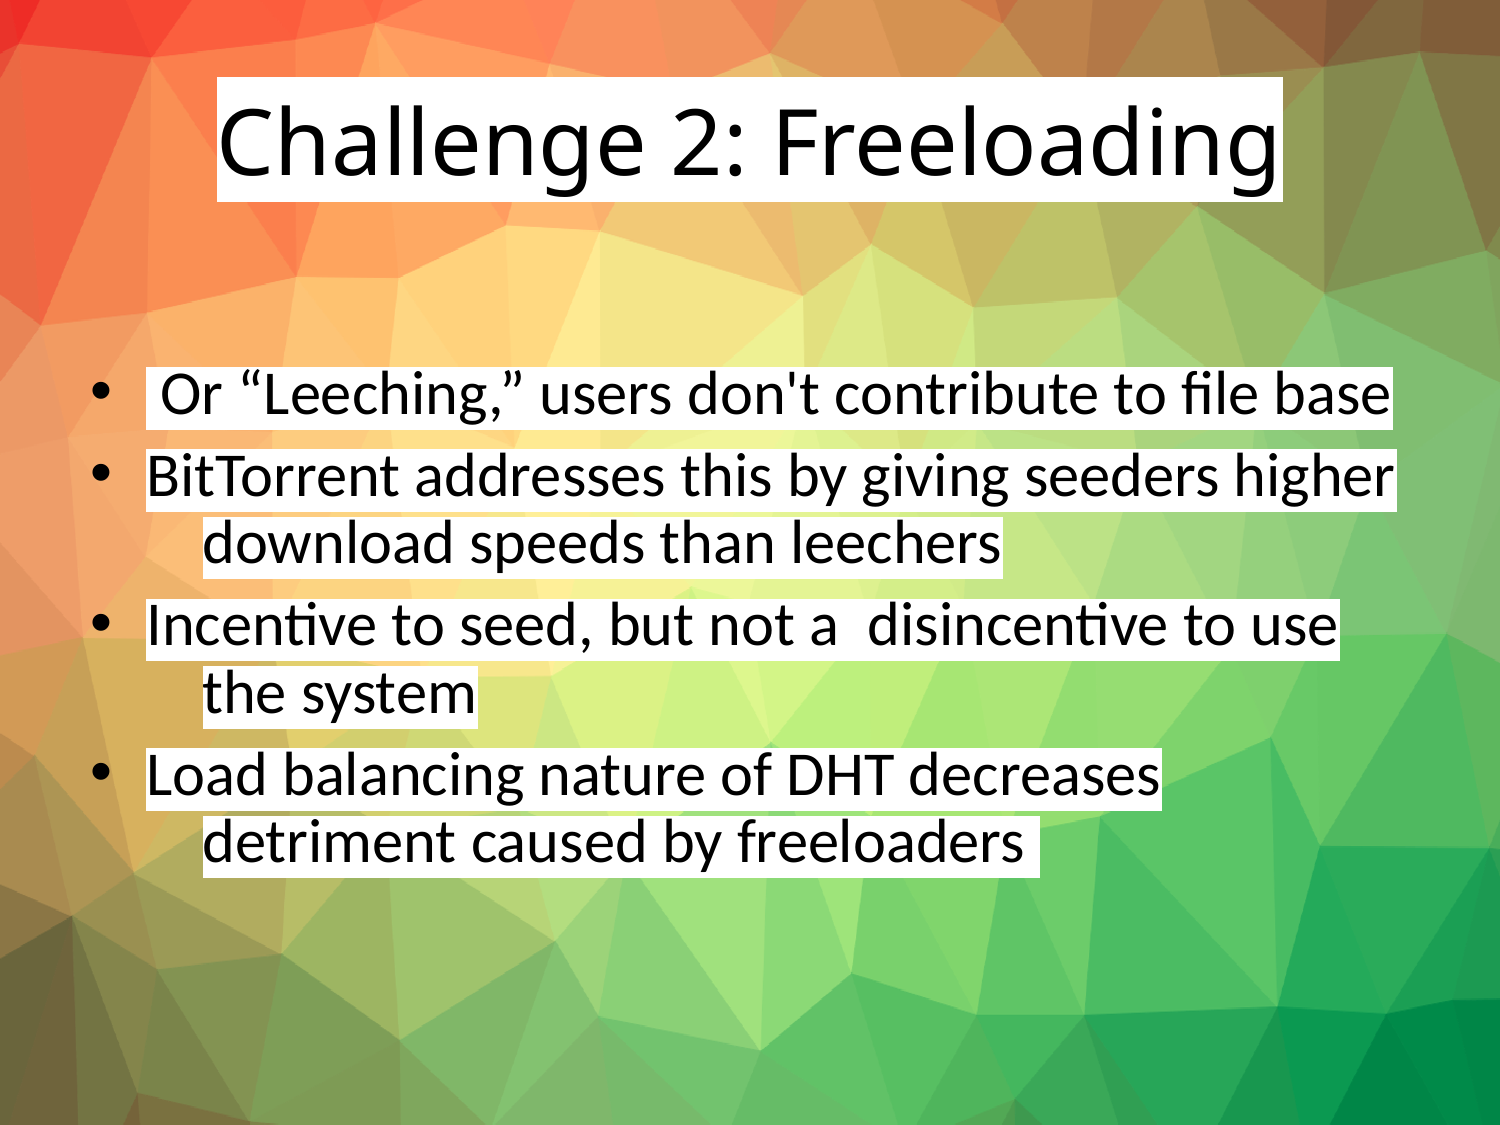

# Challenge 2: Freeloading
 Or “Leeching,” users don't contribute to file base
BitTorrent addresses this by giving seeders higher download speeds than leechers
Incentive to seed, but not a disincentive to use the system
Load balancing nature of DHT decreases detriment caused by freeloaders